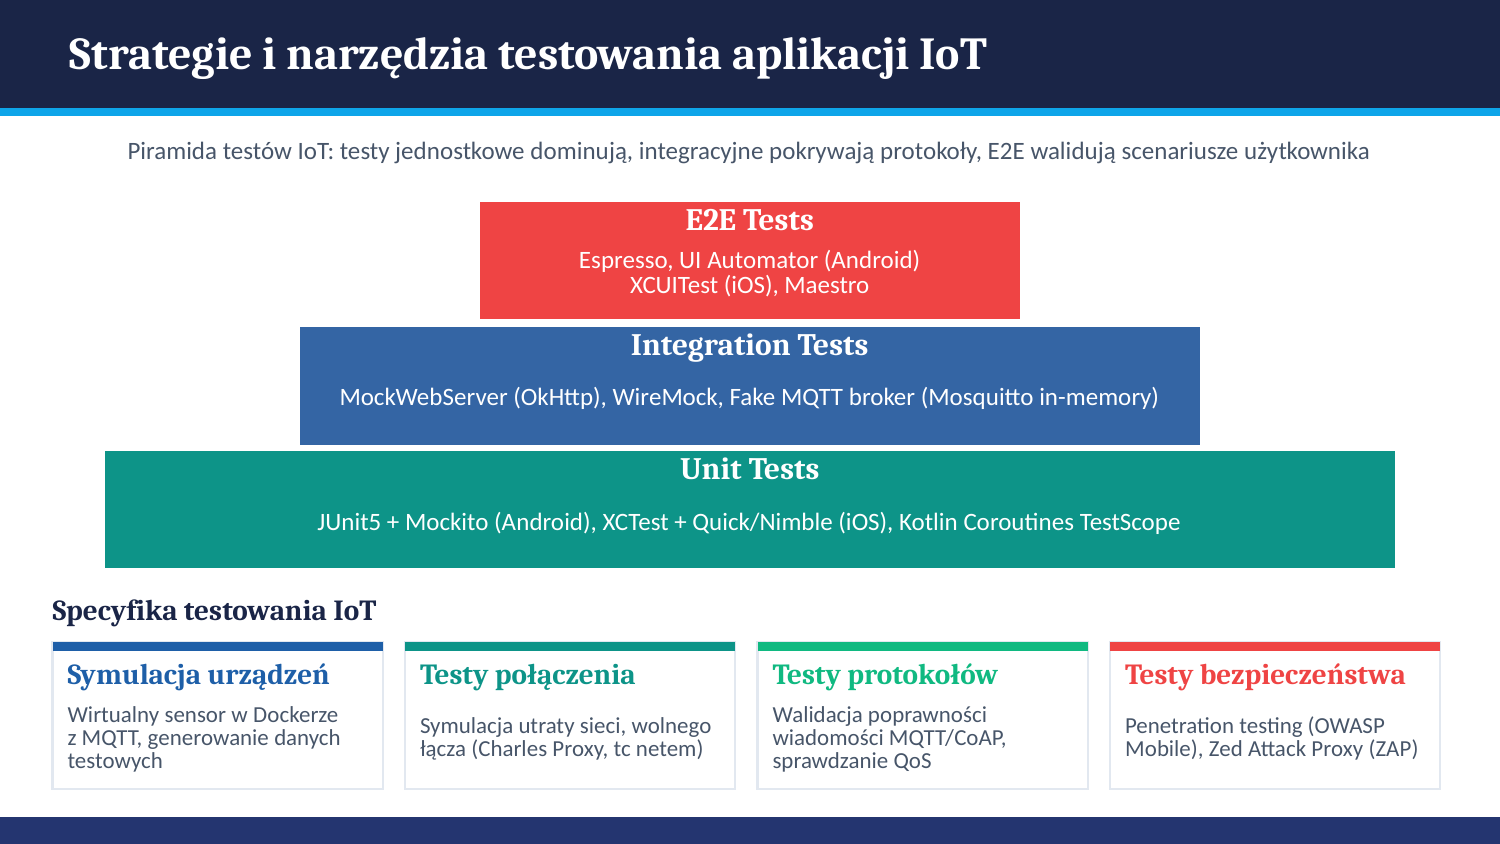

Strategie i narzędzia testowania aplikacji IoT
Piramida testów IoT: testy jednostkowe dominują, integracyjne pokrywają protokoły, E2E walidują scenariusze użytkownika
E2E Tests
Espresso, UI Automator (Android)
XCUITest (iOS), Maestro
Integration Tests
MockWebServer (OkHttp), WireMock, Fake MQTT broker (Mosquitto in-memory)
Unit Tests
JUnit5 + Mockito (Android), XCTest + Quick/Nimble (iOS), Kotlin Coroutines TestScope
Specyfika testowania IoT
Symulacja urządzeń
Testy połączenia
Testy protokołów
Testy bezpieczeństwa
Wirtualny sensor w Dockerze
z MQTT, generowanie danych testowych
Symulacja utraty sieci, wolnego łącza (Charles Proxy, tc netem)
Walidacja poprawności wiadomości MQTT/CoAP, sprawdzanie QoS
Penetration testing (OWASP Mobile), Zed Attack Proxy (ZAP)